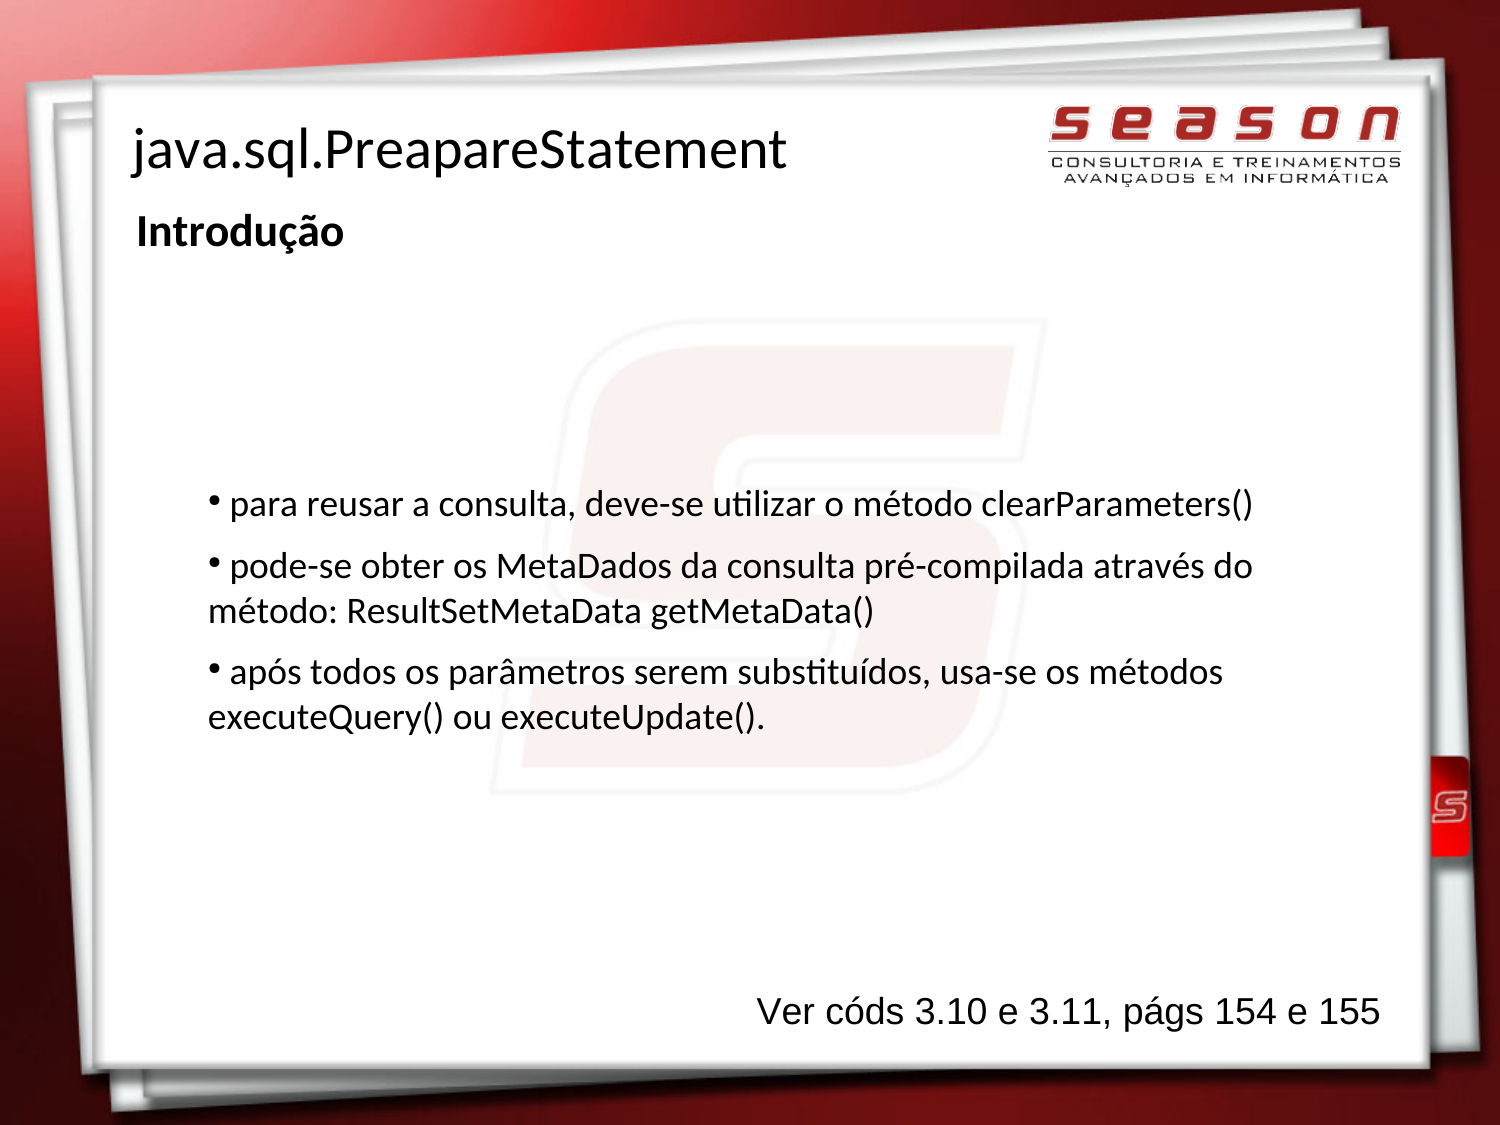

# java.sql.PreapareStatement
Introdução
 para reusar a consulta, deve-se utilizar o método clearParameters()
 pode-se obter os MetaDados da consulta pré-compilada através do método: ResultSetMetaData getMetaData()
 após todos os parâmetros serem substituídos, usa-se os métodos executeQuery() ou executeUpdate().
Ver códs 3.10 e 3.11, págs 154 e 155